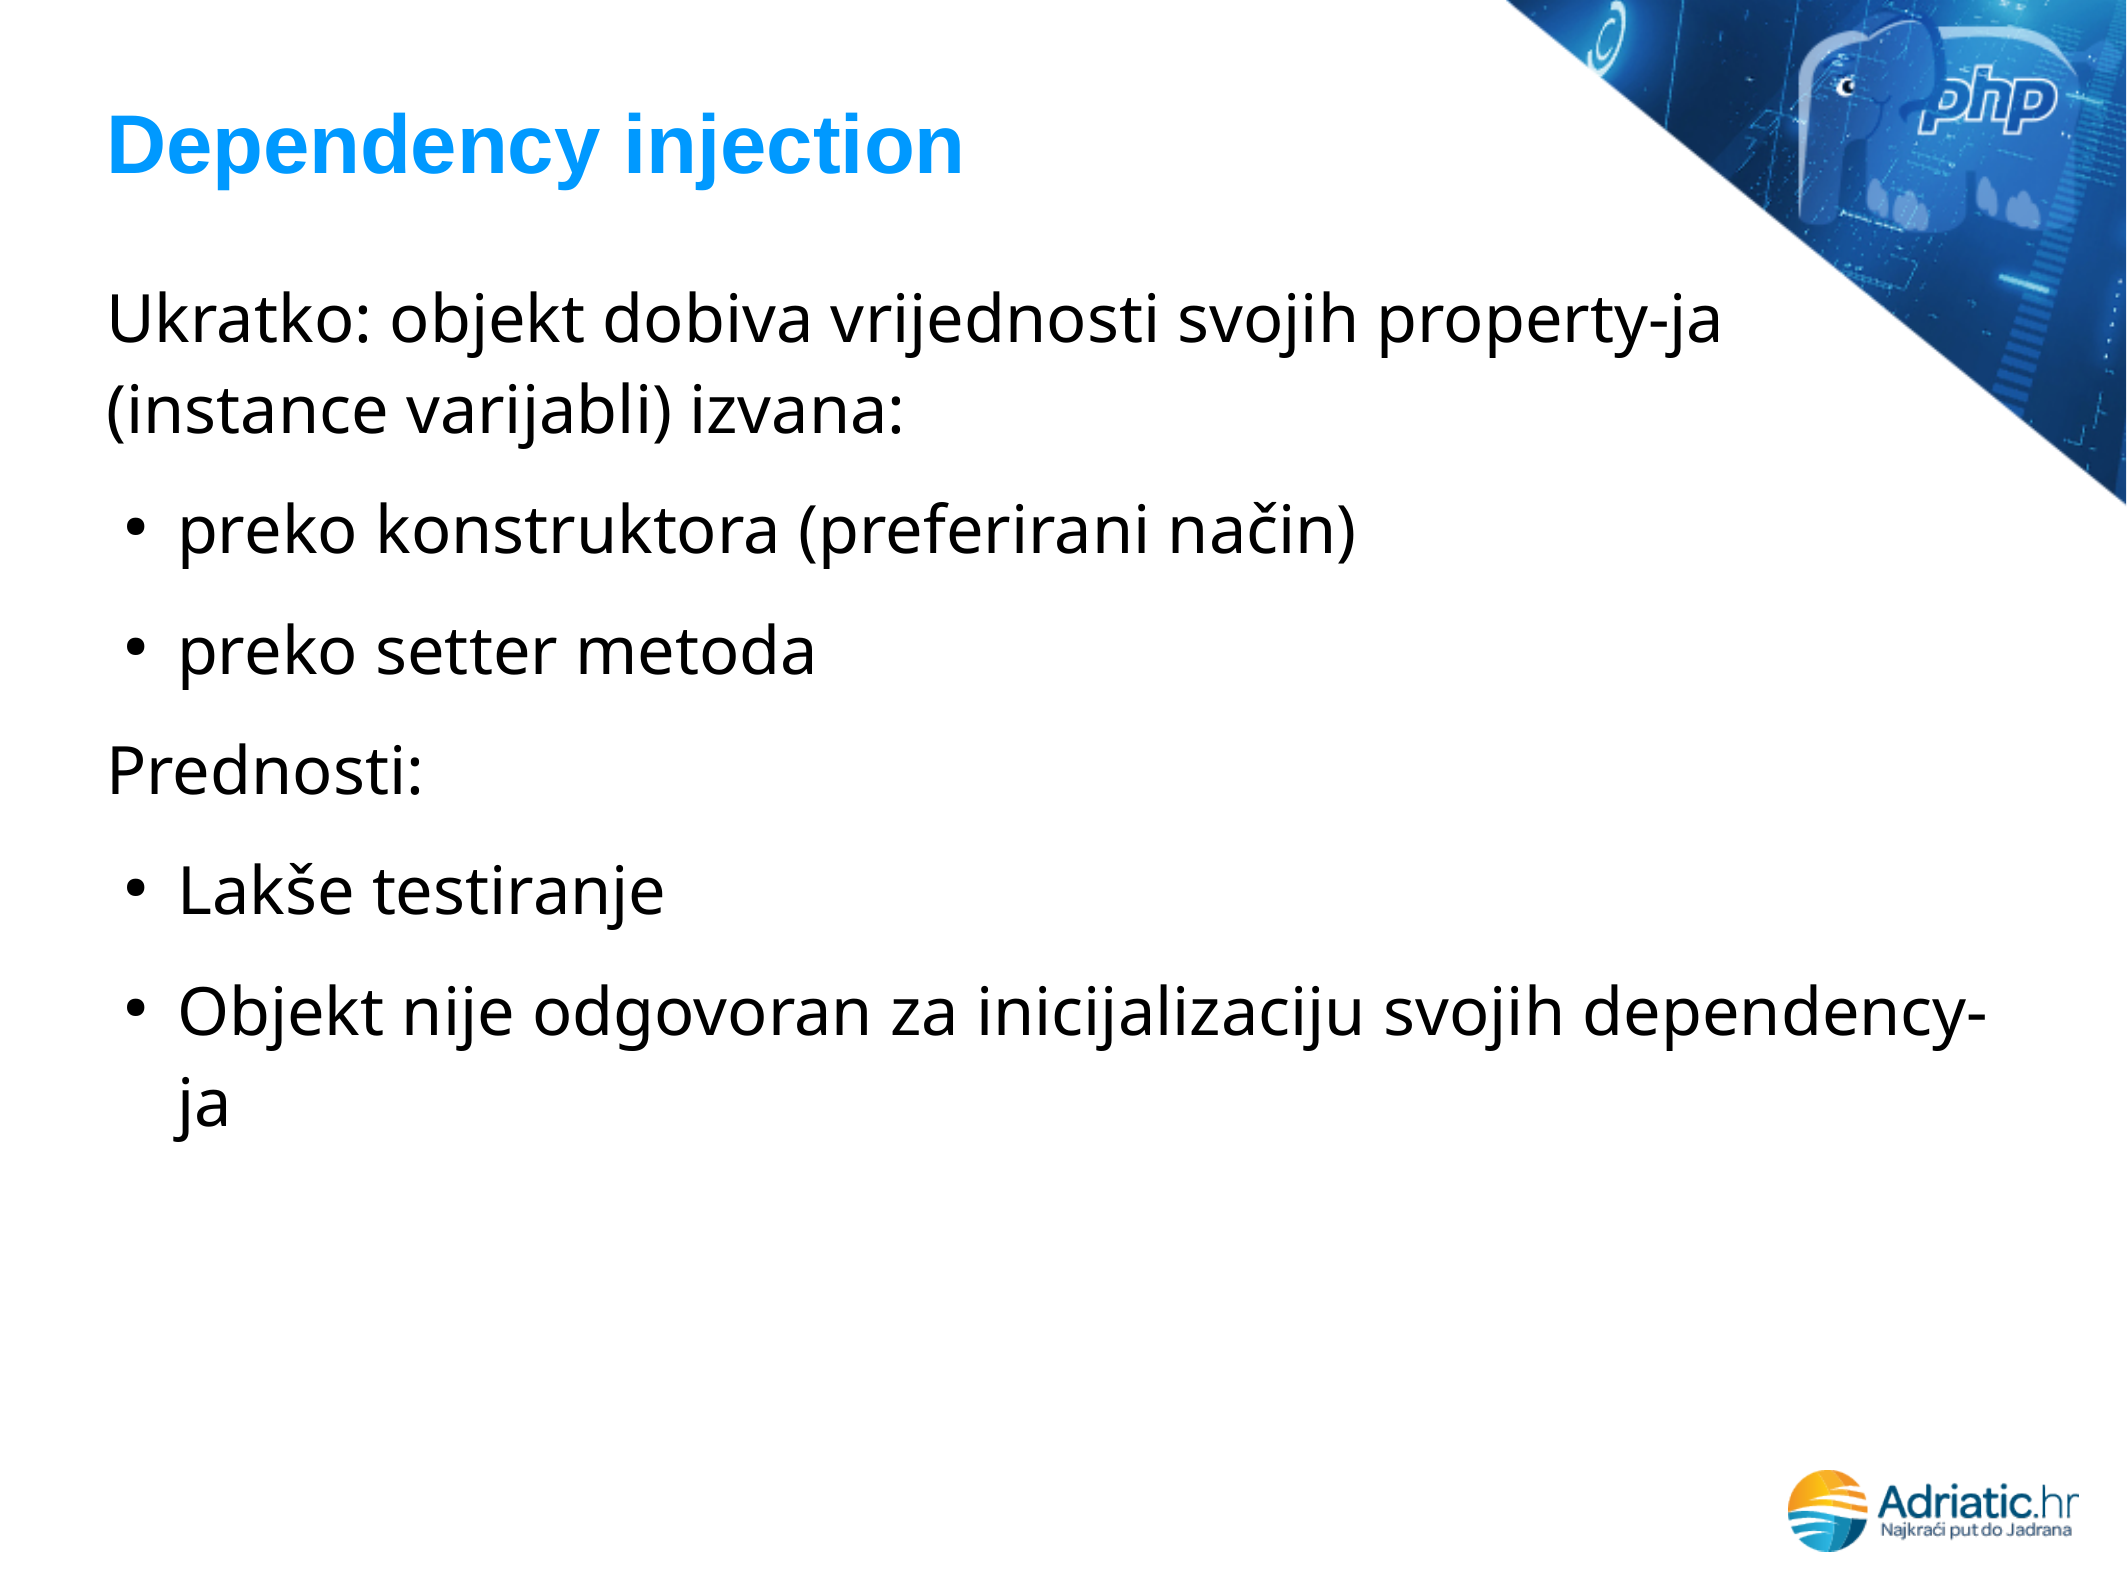

# Dependency injection
Ukratko: objekt dobiva vrijednosti svojih property-ja (instance varijabli) izvana:
preko konstruktora (preferirani način)
preko setter metoda
Prednosti:
Lakše testiranje
Objekt nije odgovoran za inicijalizaciju svojih dependency-ja